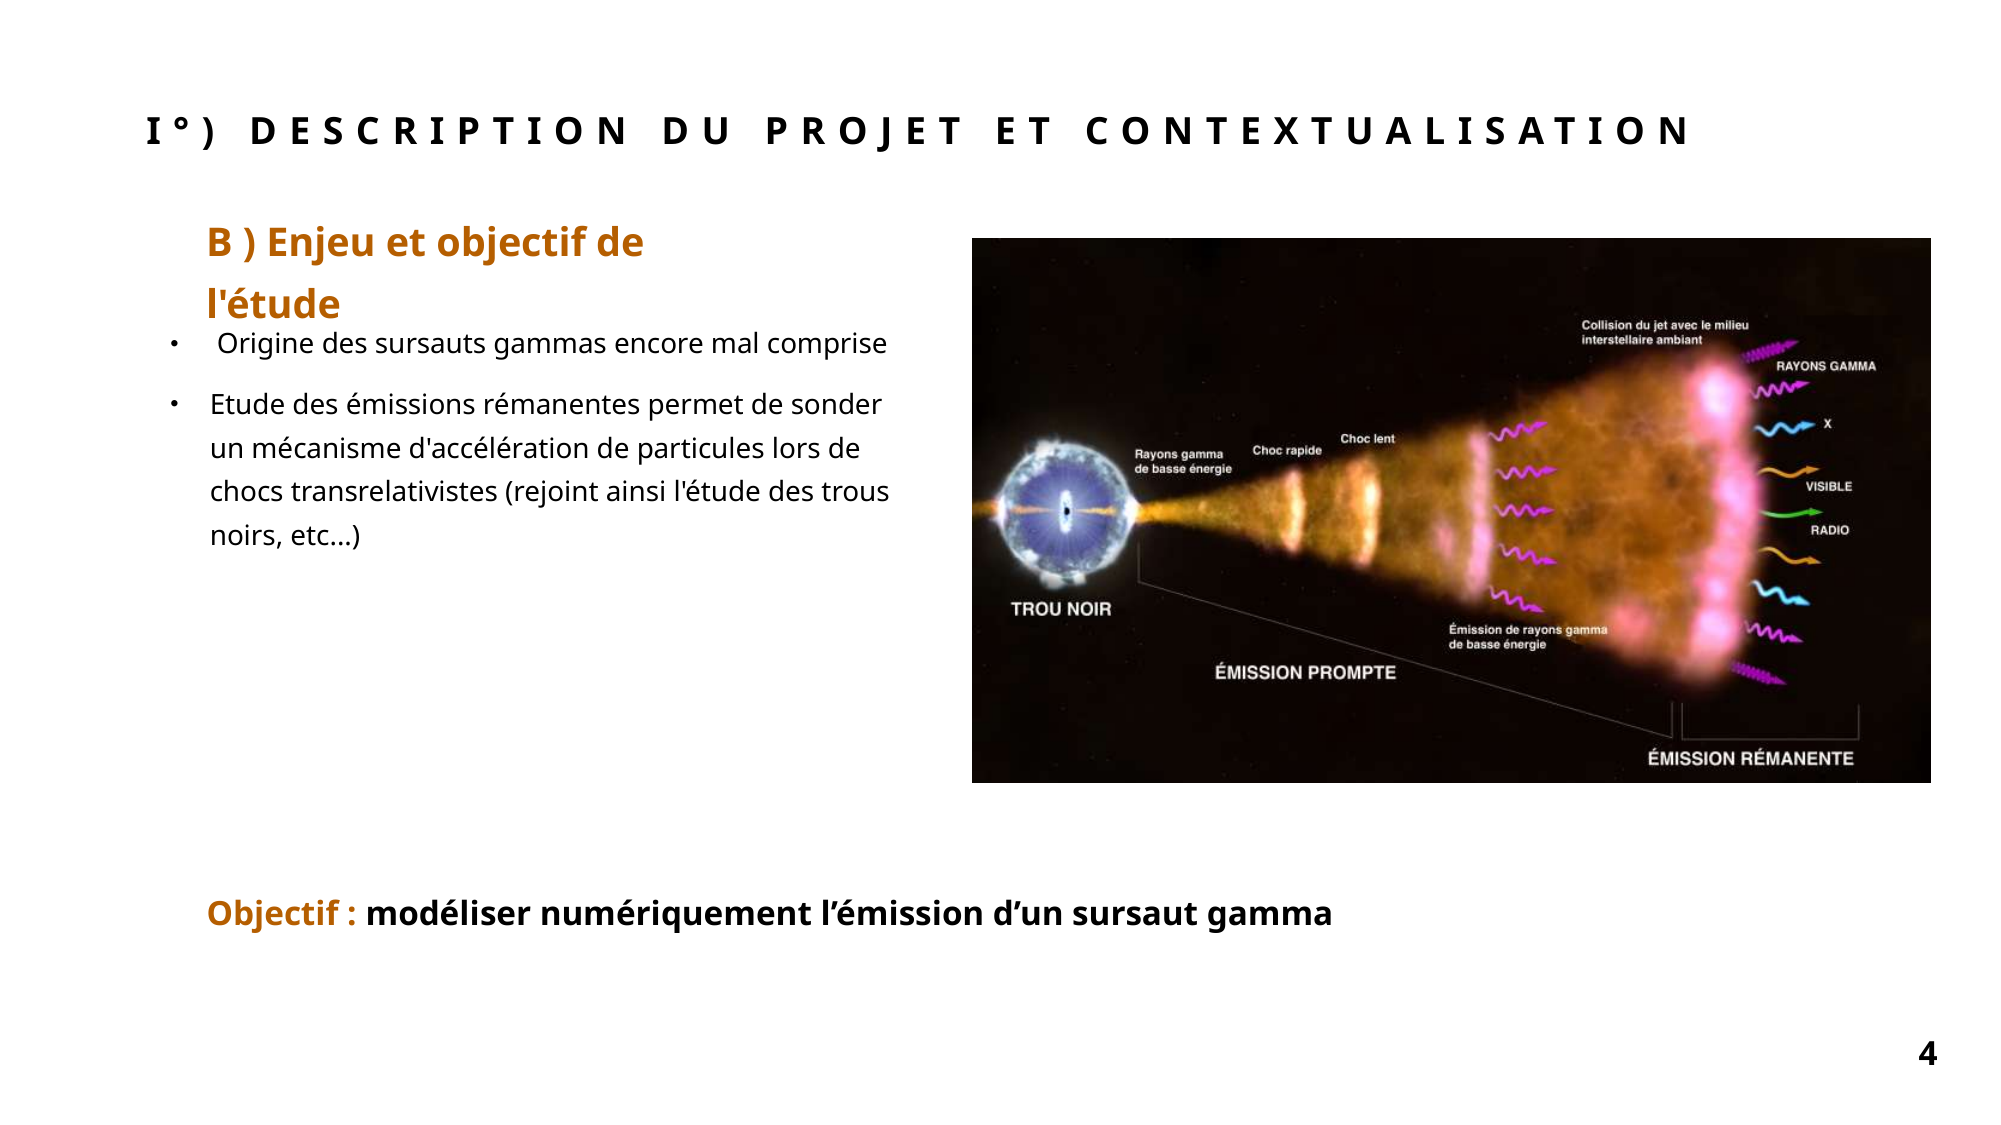

# I°) Description du projet et contextualisation
B ) Enjeu et objectif de l'étude
Mines Paris | PSL
 Origine des sursauts gammas encore mal comprise
Etude des émissions rémanentes permet de sonder un mécanisme d'accélération de particules lors de chocs transrelativistes (rejoint ainsi l'étude des trous noirs, etc...)
4
Objectif : modéliser numériquement l’émission d’un sursaut gamma